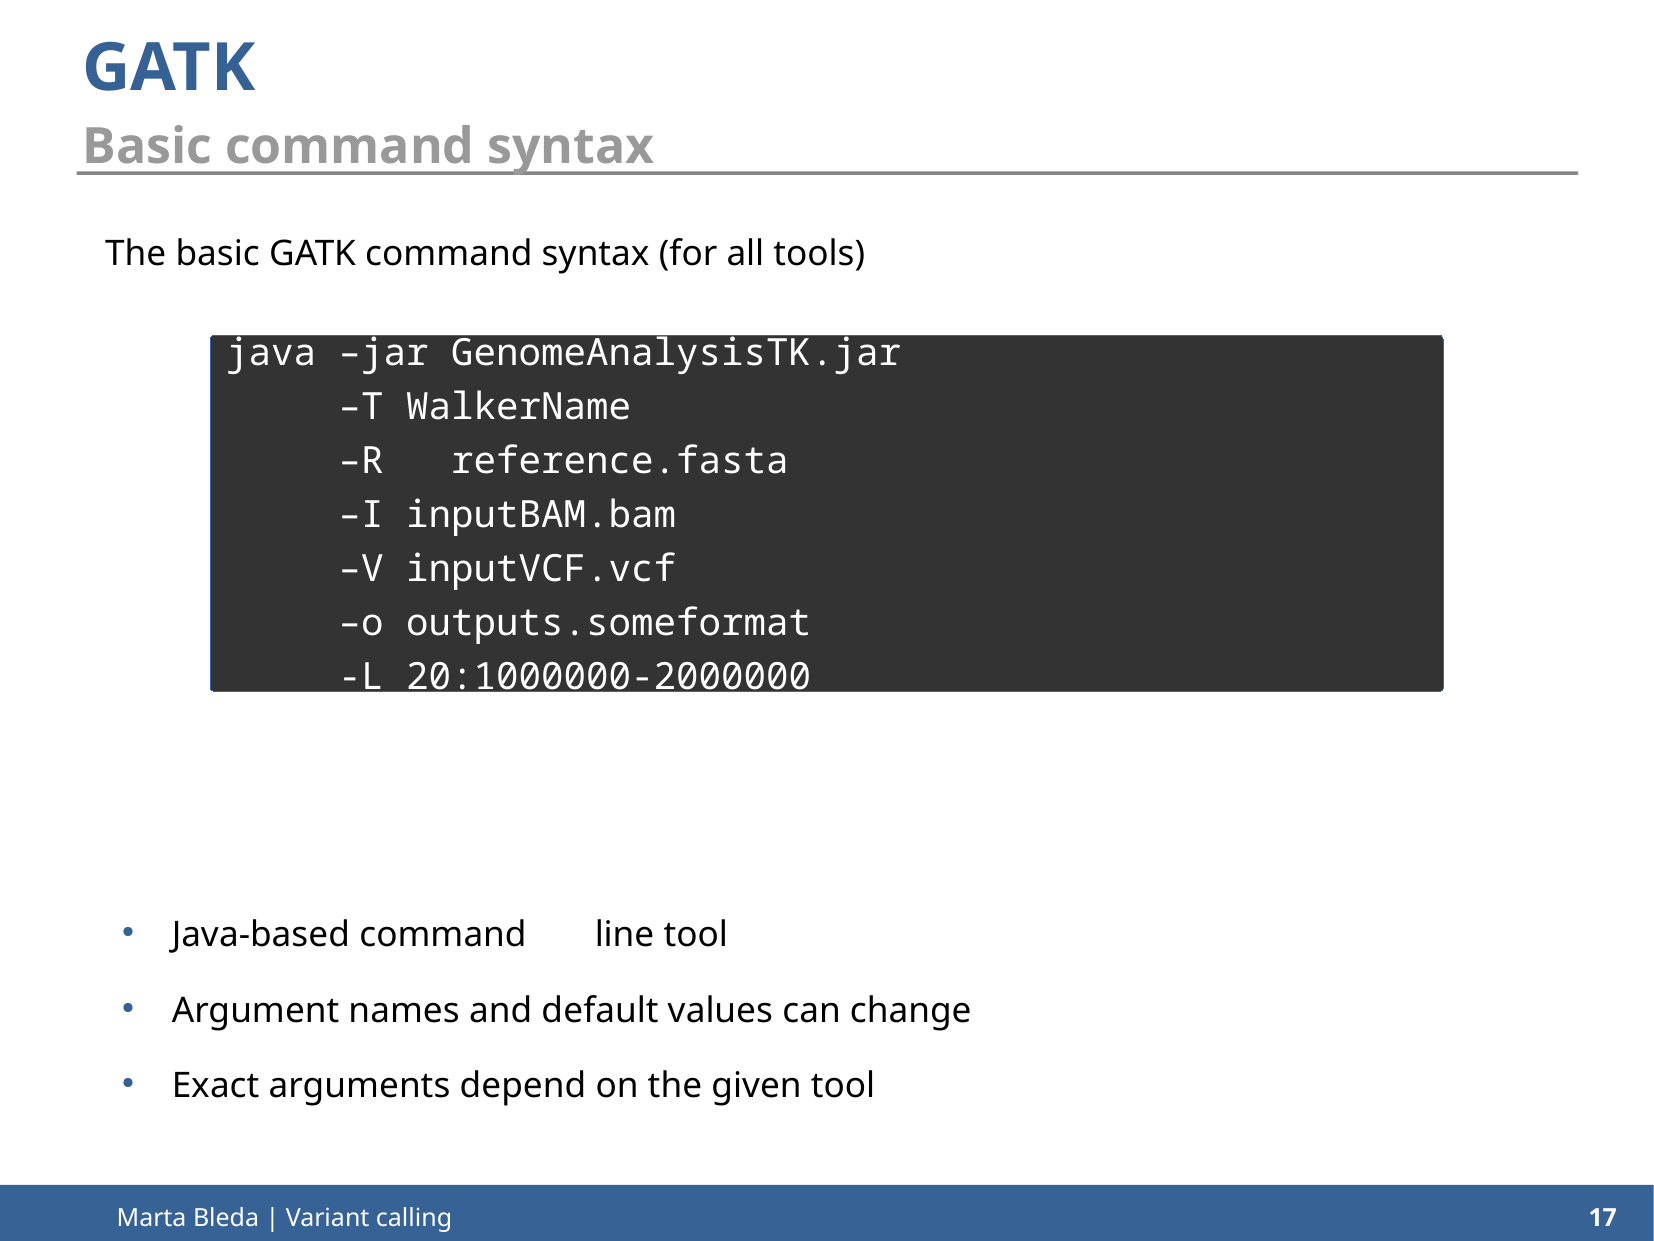

# GATK Basic command syntax
The basic GATK command syntax (for all tools)
Java-based command	line tool
Argument names and default values can change
Exact arguments depend on the given tool
java –jar GenomeAnalysisTK.jar
 –T WalkerName
 –R	reference.fasta
 –I inputBAM.bam
 –V inputVCF.vcf
 –o outputs.someformat
 -L 20:1000000-2000000
Marta Bleda | Variant calling
17